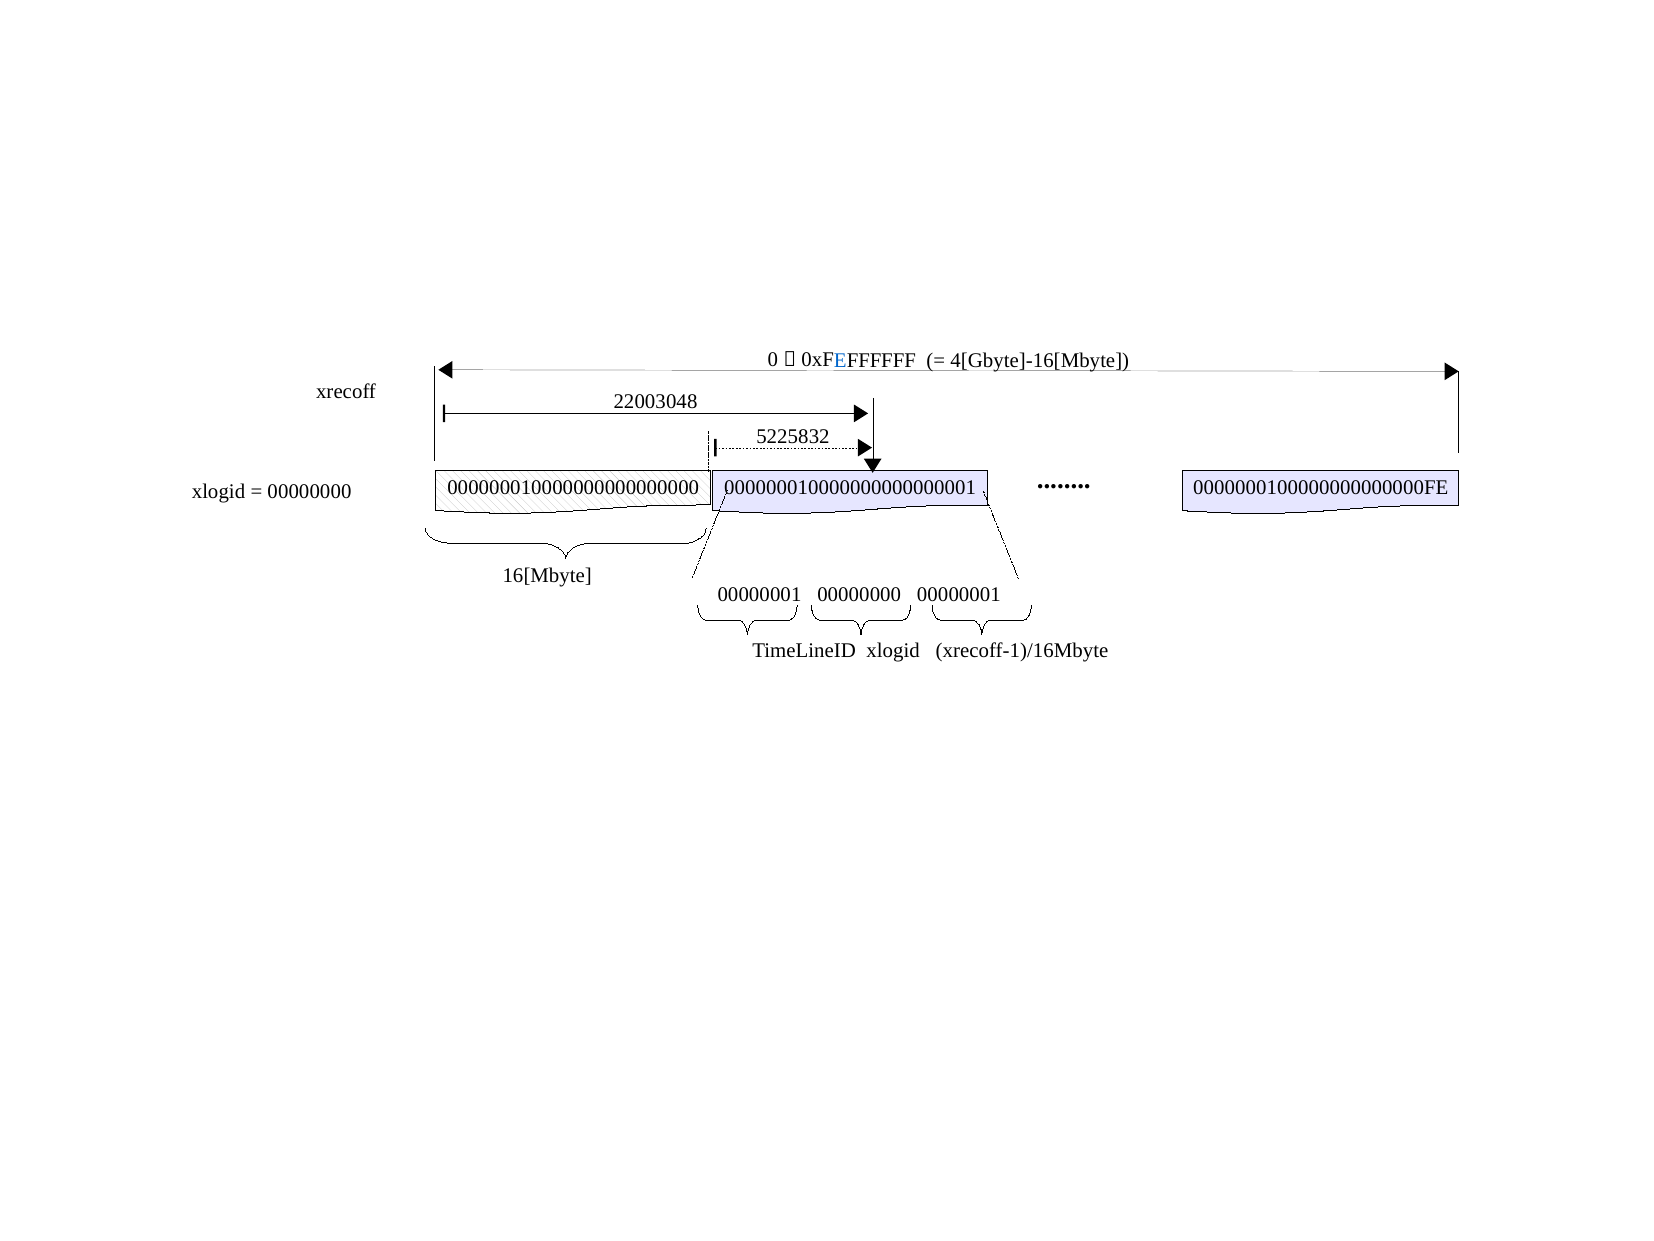

0 〜 0xFEFFFFFF (= 4[Gbyte]-16[Mbyte])
xrecoff
22003048
5225832
........
000000010000000000000000
000000010000000000000001
0000000100000000000000FE
xlogid = 00000000
16[Mbyte]
00000001 00000000 00000001
TimeLineID xlogid (xrecoff-1)/16Mbyte